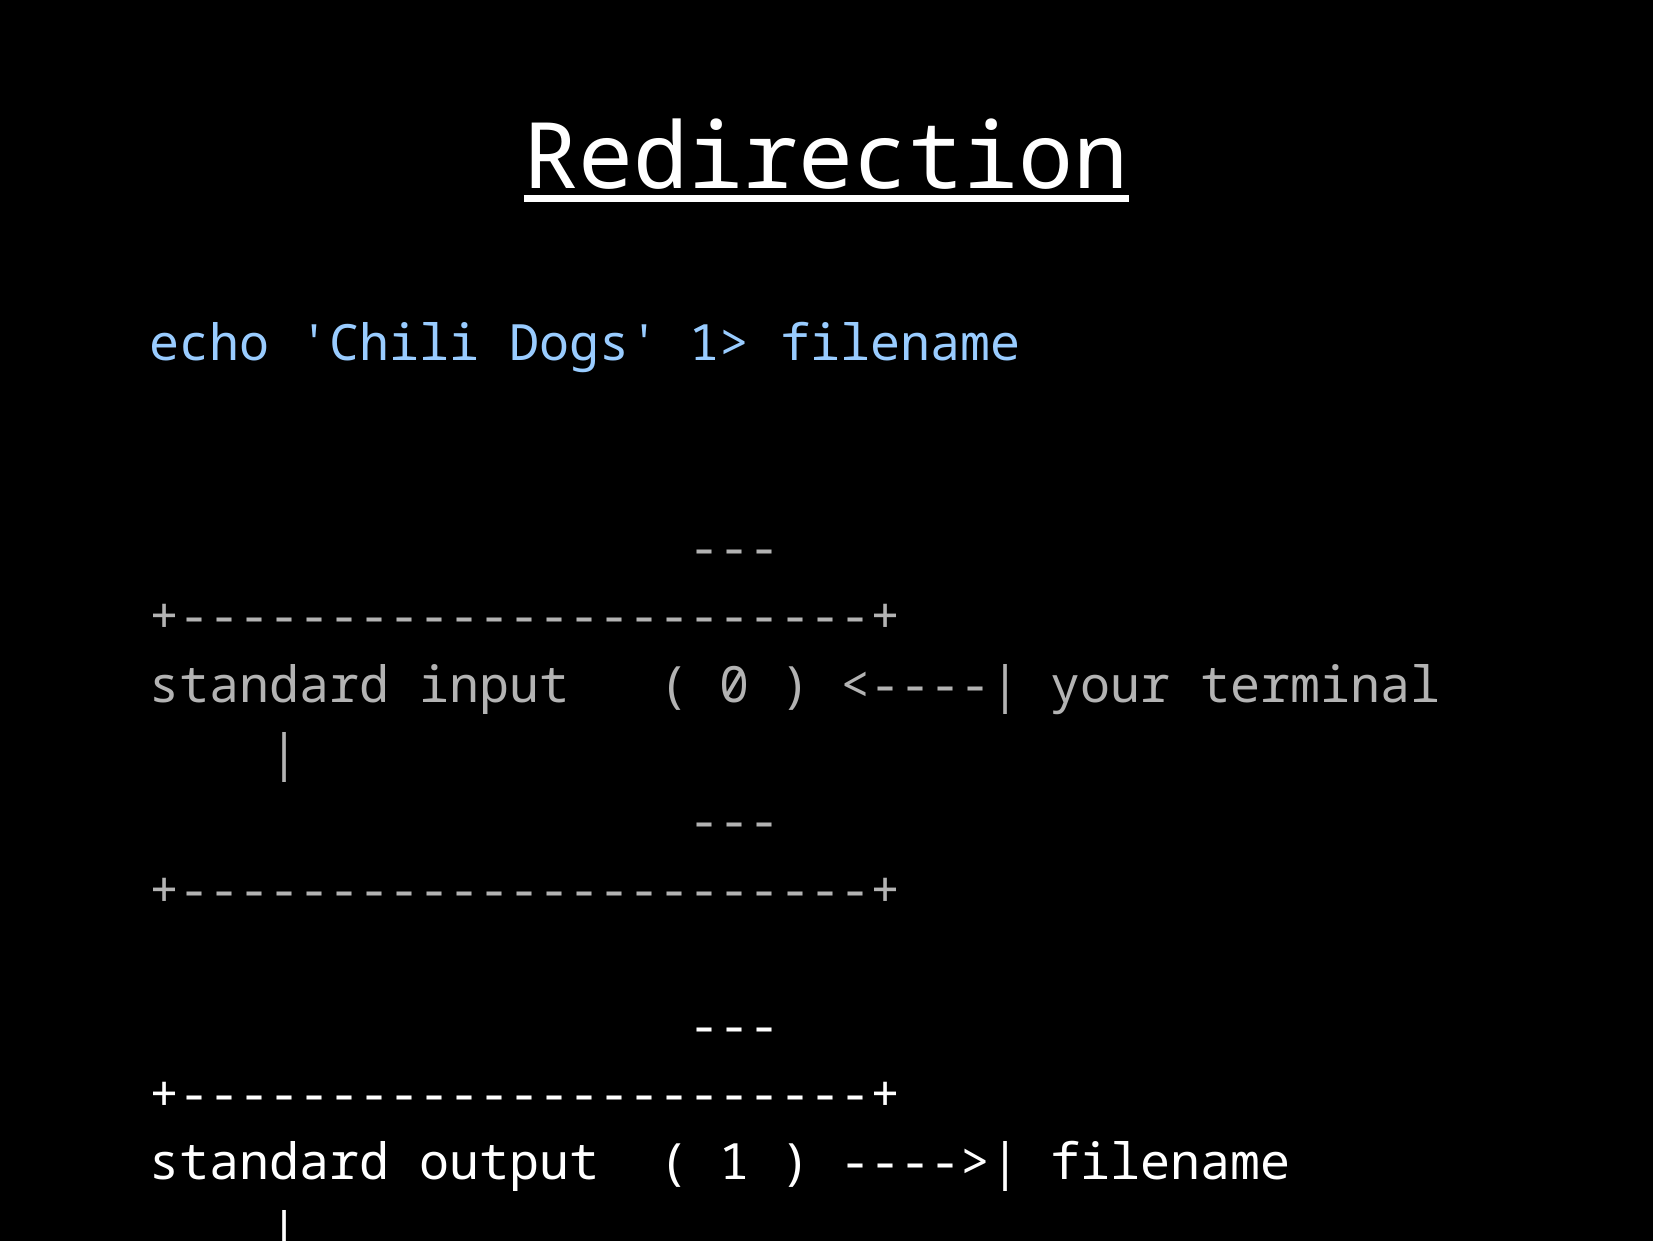

# Redirection
echo 'Chili Dogs' 1> filename
 --- +-----------------------+
standard input ( 0 ) <----| your terminal |
 --- +-----------------------+
 --- +-----------------------+
standard output ( 1 ) ---->| filename |
 --- +-----------------------+
 --- +-----------------------+
standard error ( 2 ) ---->| your terminal |
 --- +-----------------------+